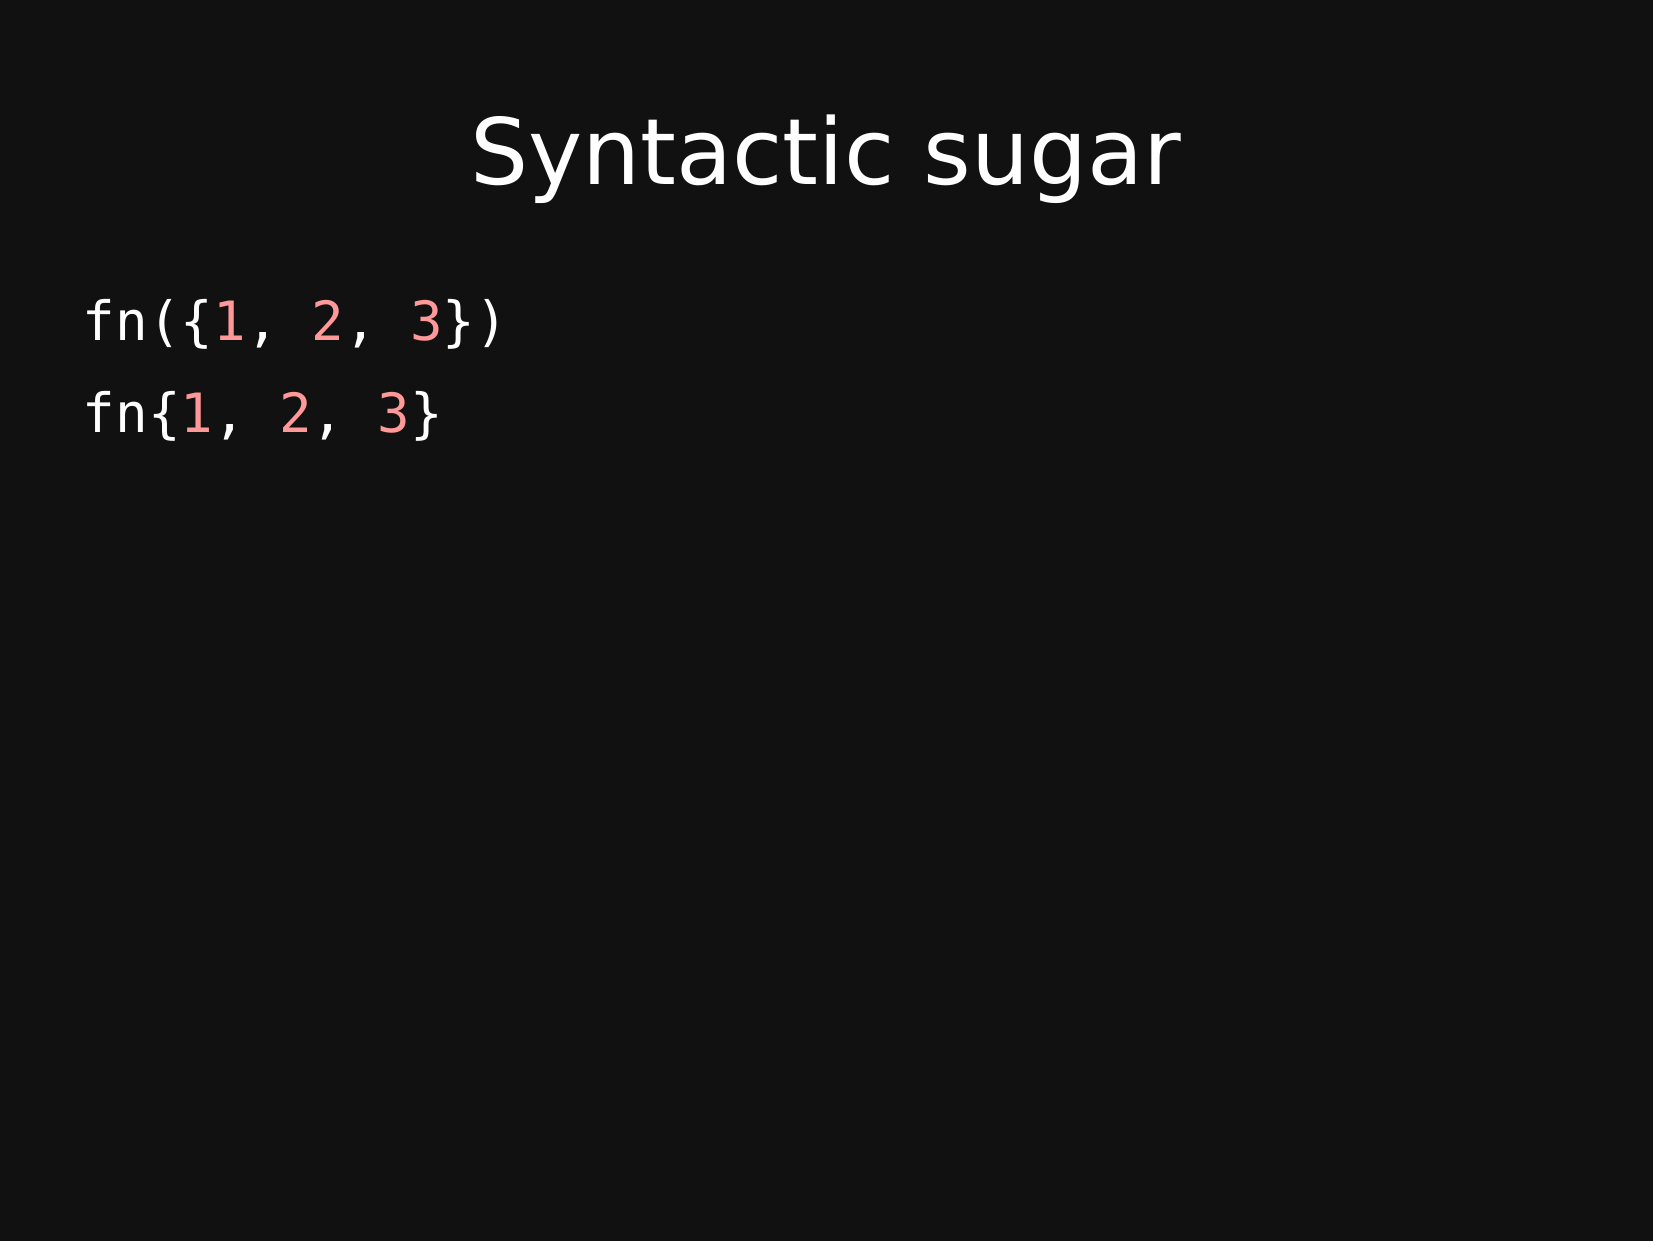

# Syntactic sugar
fn({1, 2, 3})
fn{1, 2, 3}